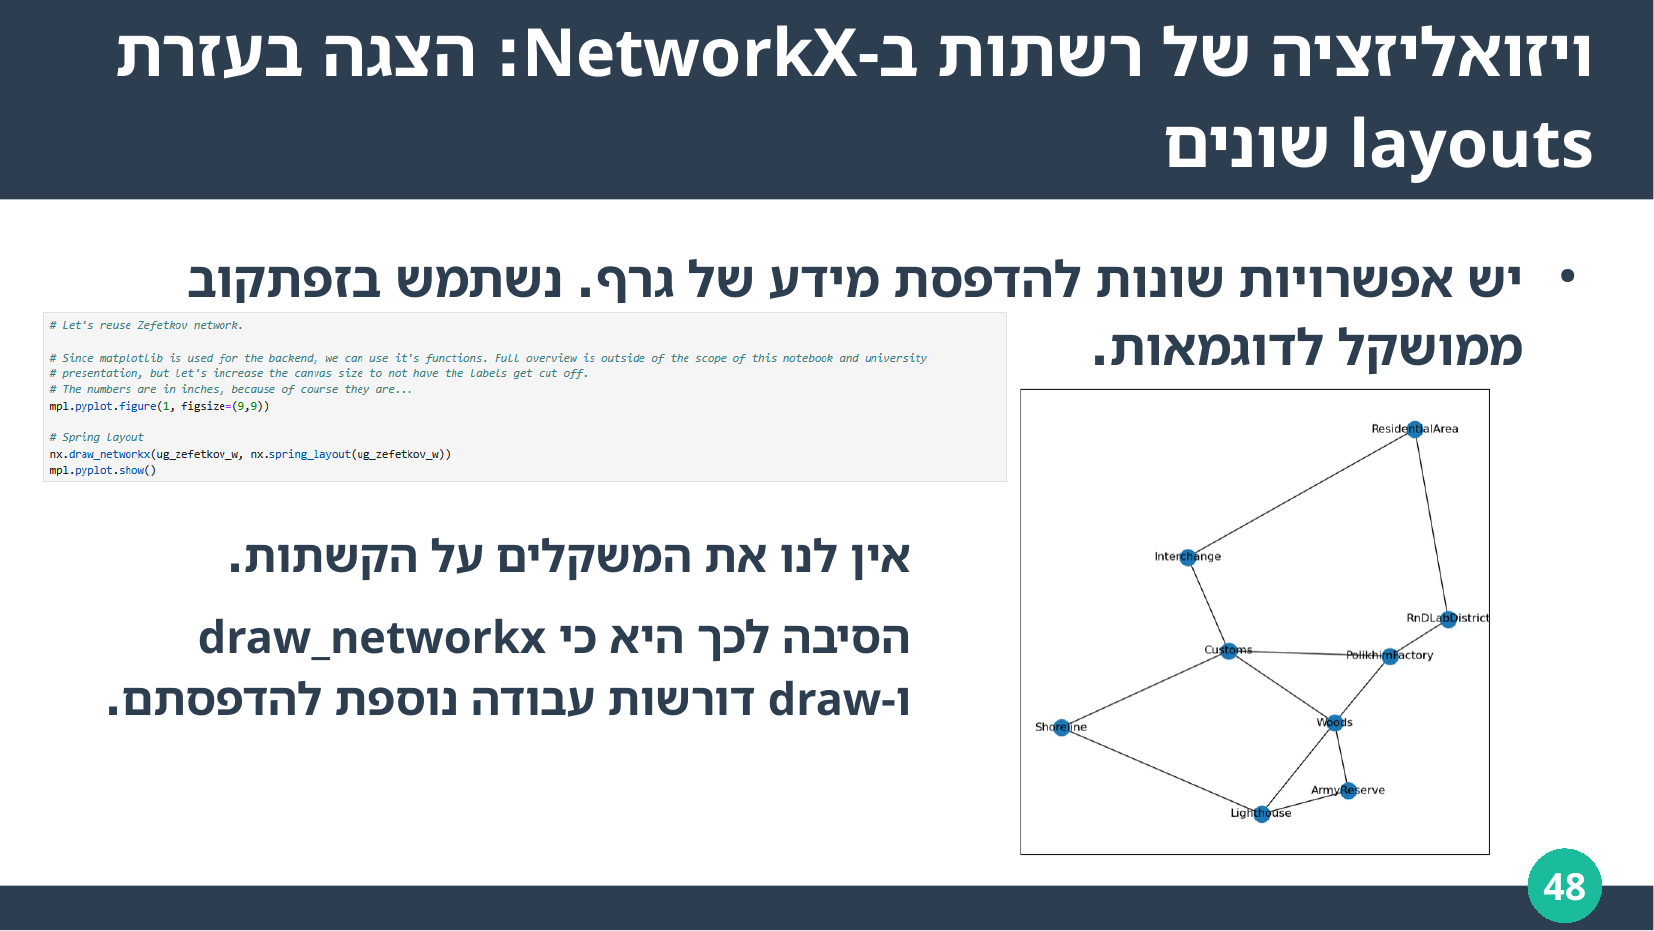

# ויזואליזציה של רשתות ב-NetworkX: הצגה בעזרת layouts שונים
יש אפשרויות שונות להדפסת מידע של גרף. נשתמש בזפתקוב ממושקל לדוגמאות.
אין לנו את המשקלים על הקשתות.
הסיבה לכך היא כי draw_networkx ו-draw דורשות עבודה נוספת להדפסתם.
48